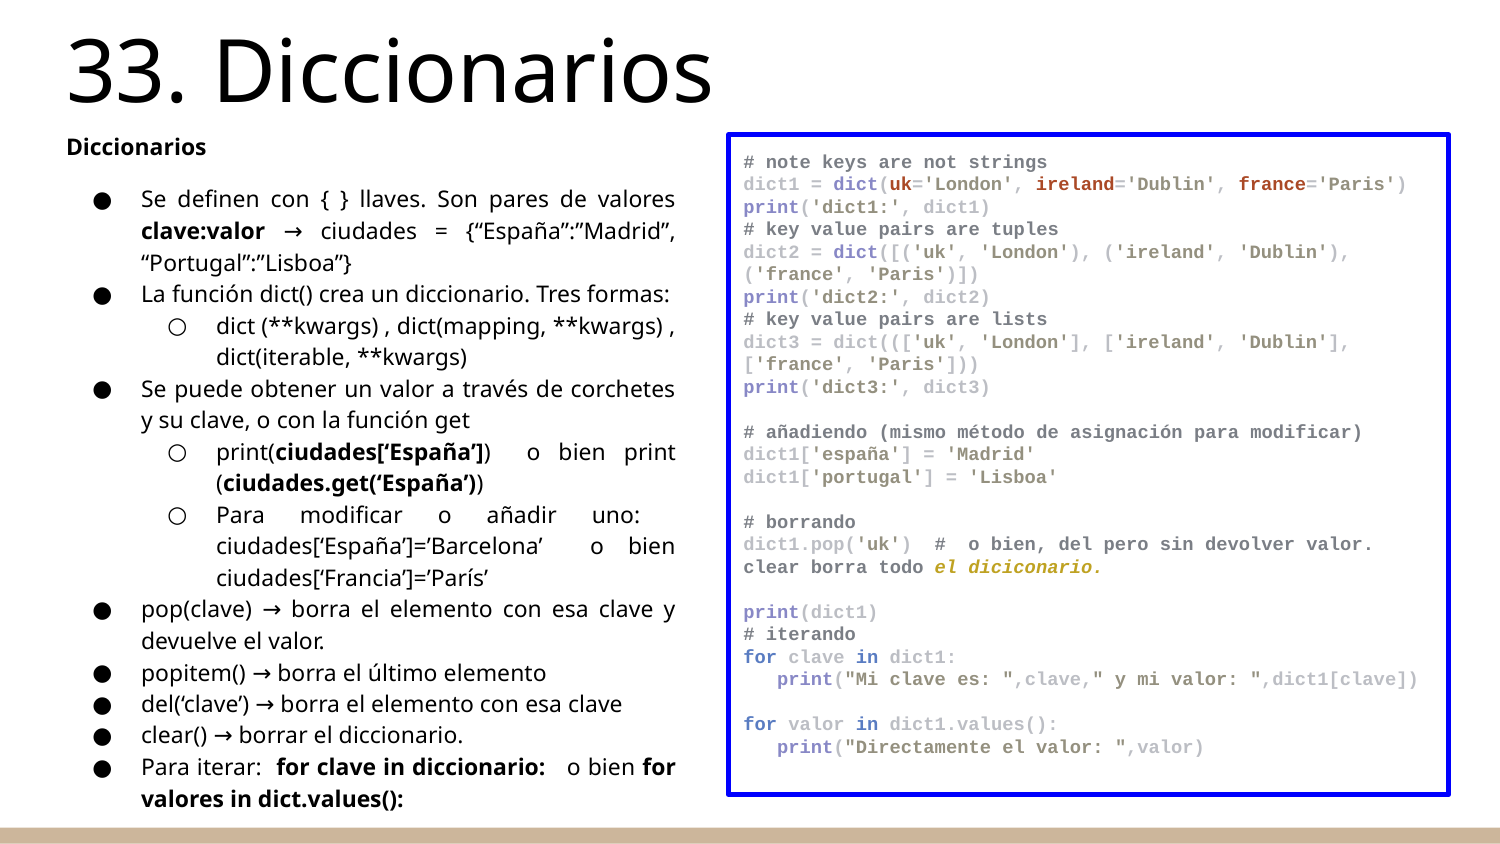

# 33. Diccionarios
Diccionarios
Se definen con { } llaves. Son pares de valores clave:valor → ciudades = {“España”:”Madrid”, “Portugal”:”Lisboa”}
La función dict() crea un diccionario. Tres formas:
dict (**kwargs) , dict(mapping, **kwargs) , dict(iterable, **kwargs)
Se puede obtener un valor a través de corchetes y su clave, o con la función get
print(ciudades[‘España’]) o bien print (ciudades.get(‘España’))
Para modificar o añadir uno: ciudades[‘España’]=’Barcelona’ o bien ciudades[‘Francia’]=’París’
pop(clave) → borra el elemento con esa clave y devuelve el valor.
popitem() → borra el último elemento
del(‘clave’) → borra el elemento con esa clave
clear() → borrar el diccionario.
Para iterar: for clave in diccionario: o bien for valores in dict.values():
# note keys are not strings
dict1 = dict(uk='London', ireland='Dublin', france='Paris')
print('dict1:', dict1)
# key value pairs are tuples
dict2 = dict([('uk', 'London'), ('ireland', 'Dublin'),
('france', 'Paris')])
print('dict2:', dict2)
# key value pairs are lists
dict3 = dict((['uk', 'London'], ['ireland', 'Dublin'],
['france', 'Paris']))
print('dict3:', dict3)
# añadiendo (mismo método de asignación para modificar)
dict1['españa'] = 'Madrid'
dict1['portugal'] = 'Lisboa'
# borrando
dict1.pop('uk') # o bien, del pero sin devolver valor. clear borra todo el diciconario.
print(dict1)
# iterando
for clave in dict1:
 print("Mi clave es: ",clave," y mi valor: ",dict1[clave])
for valor in dict1.values():
 print("Directamente el valor: ",valor)